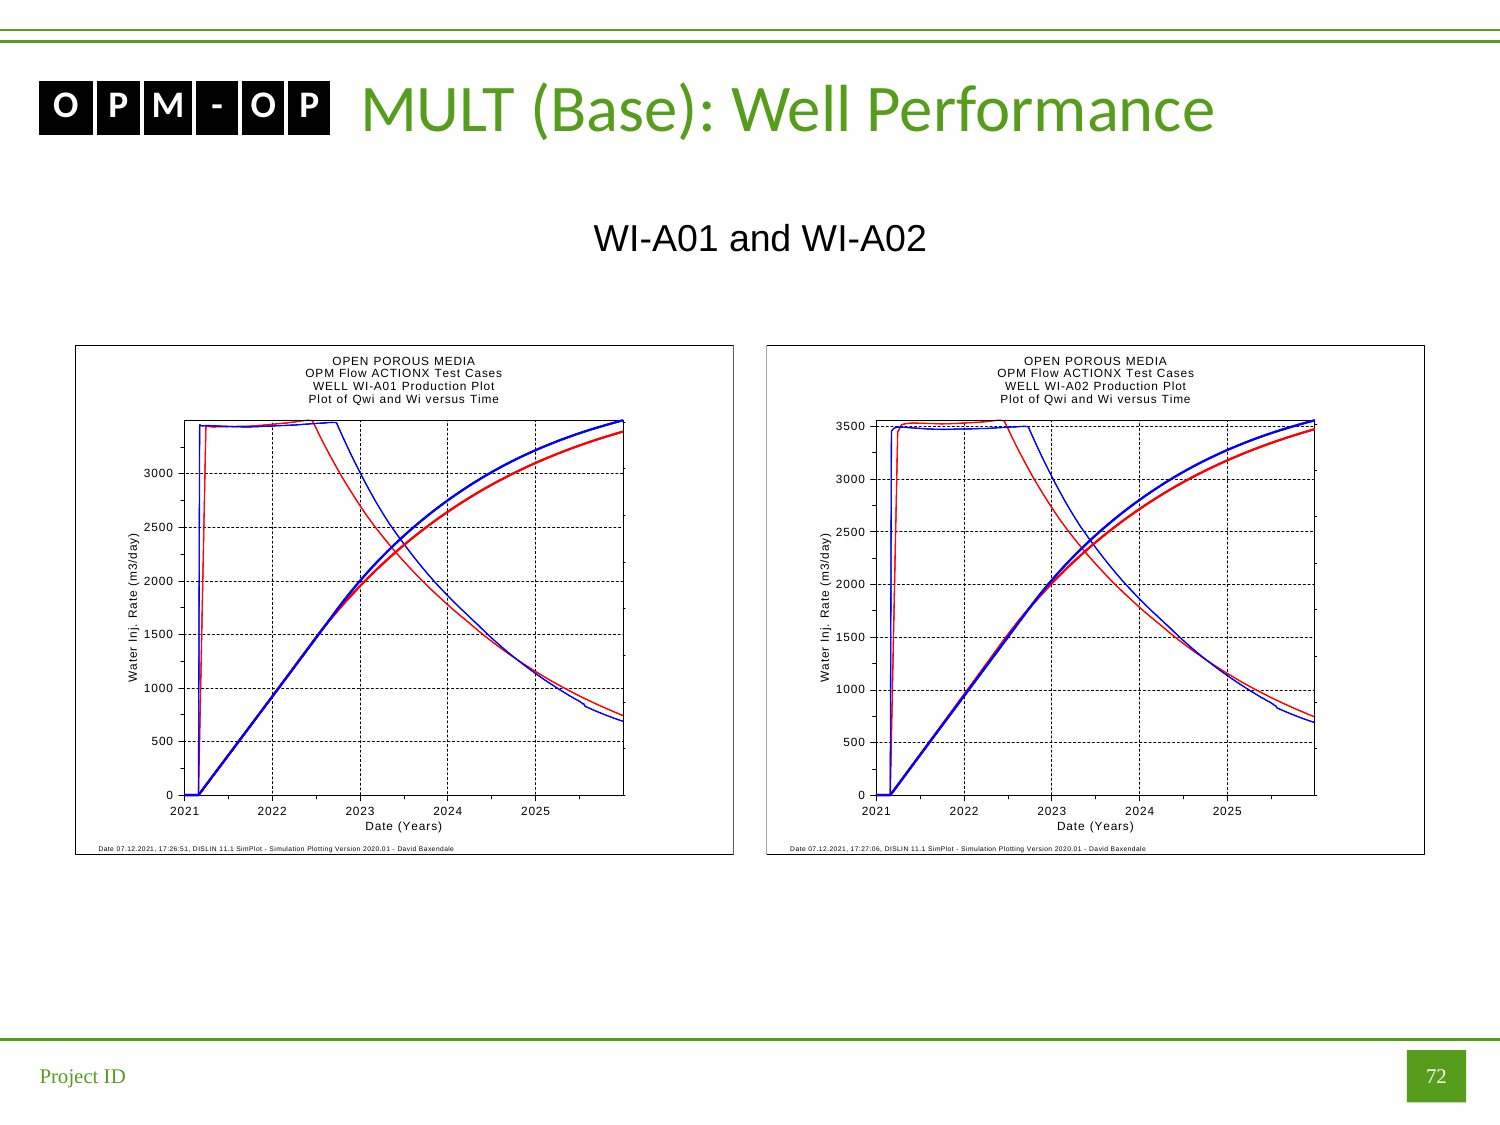

# MULT (Base): Well Performance
WI-A01 and WI-A02
Project ID
72